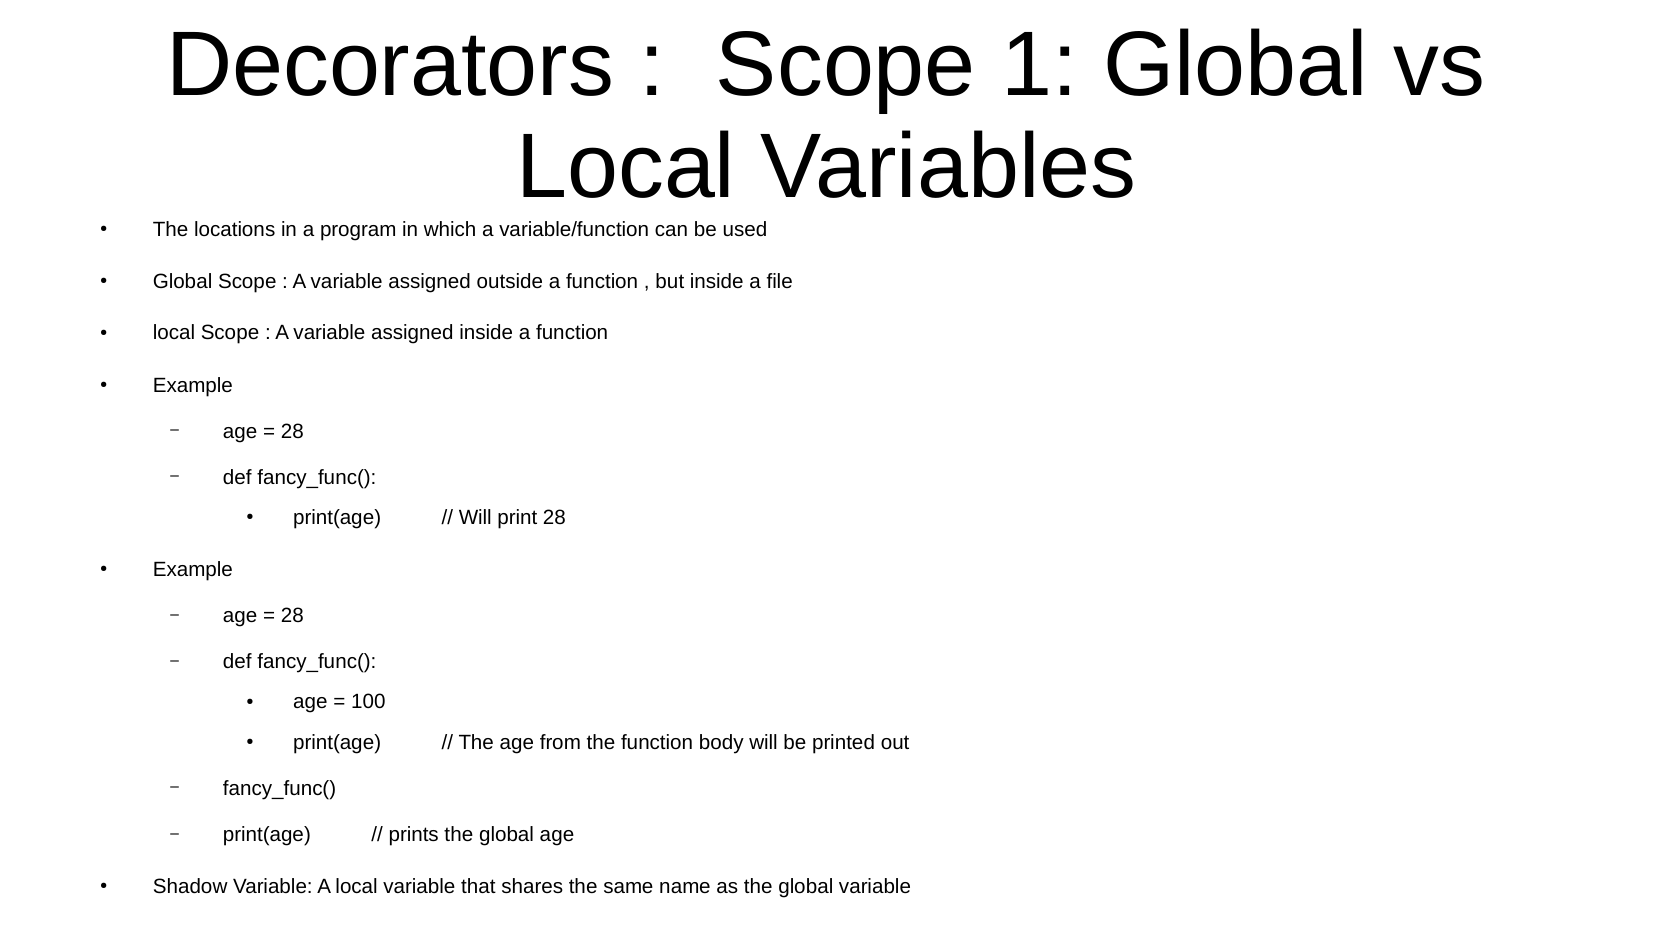

# Decorators : Scope 1: Global vs Local Variables
The locations in a program in which a variable/function can be used
Global Scope : A variable assigned outside a function , but inside a file
local Scope : A variable assigned inside a function
Example
age = 28
def fancy_func():
print(age)			// Will print 28
Example
age = 28
def fancy_func():
age = 100
print(age)			// The age from the function body will be printed out
fancy_func()
print(age)				// prints the global age
Shadow Variable: A local variable that shares the same name as the global variable